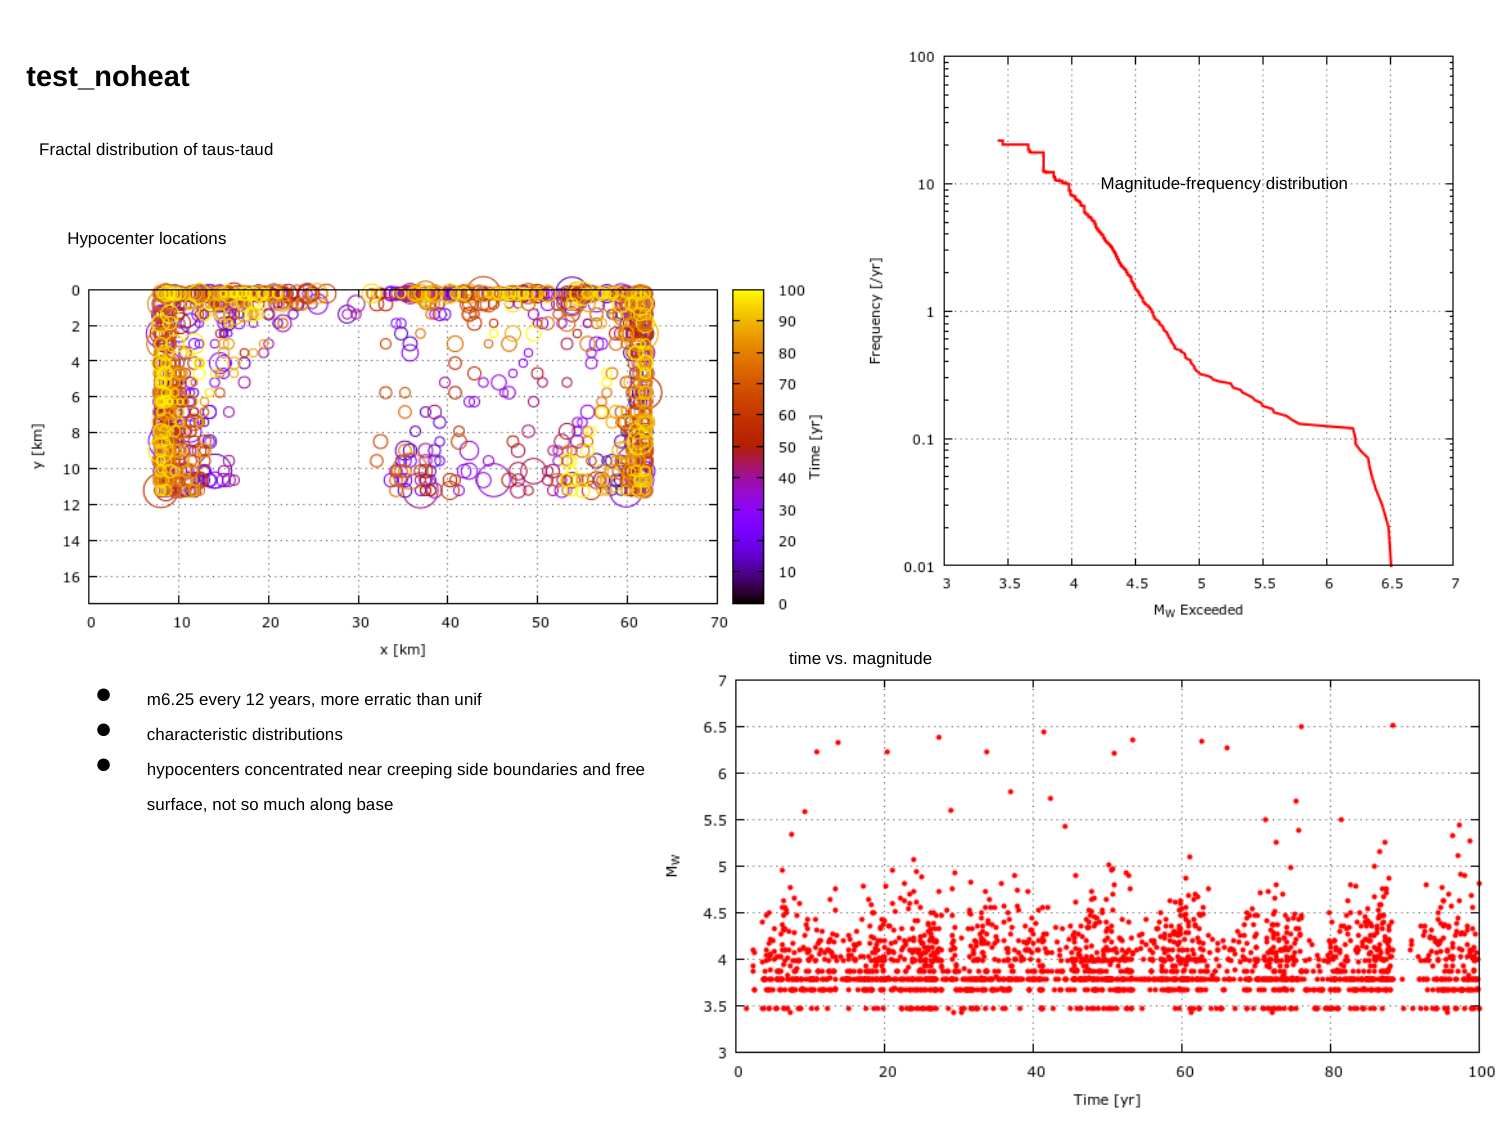

# test_noheat
Fractal distribution of taus-taud
Magnitude-frequency distribution
Hypocenter locations
time vs. magnitude
m6.25 every 12 years, more erratic than unif
characteristic distributions
hypocenters concentrated near creeping side boundaries and free surface, not so much along base